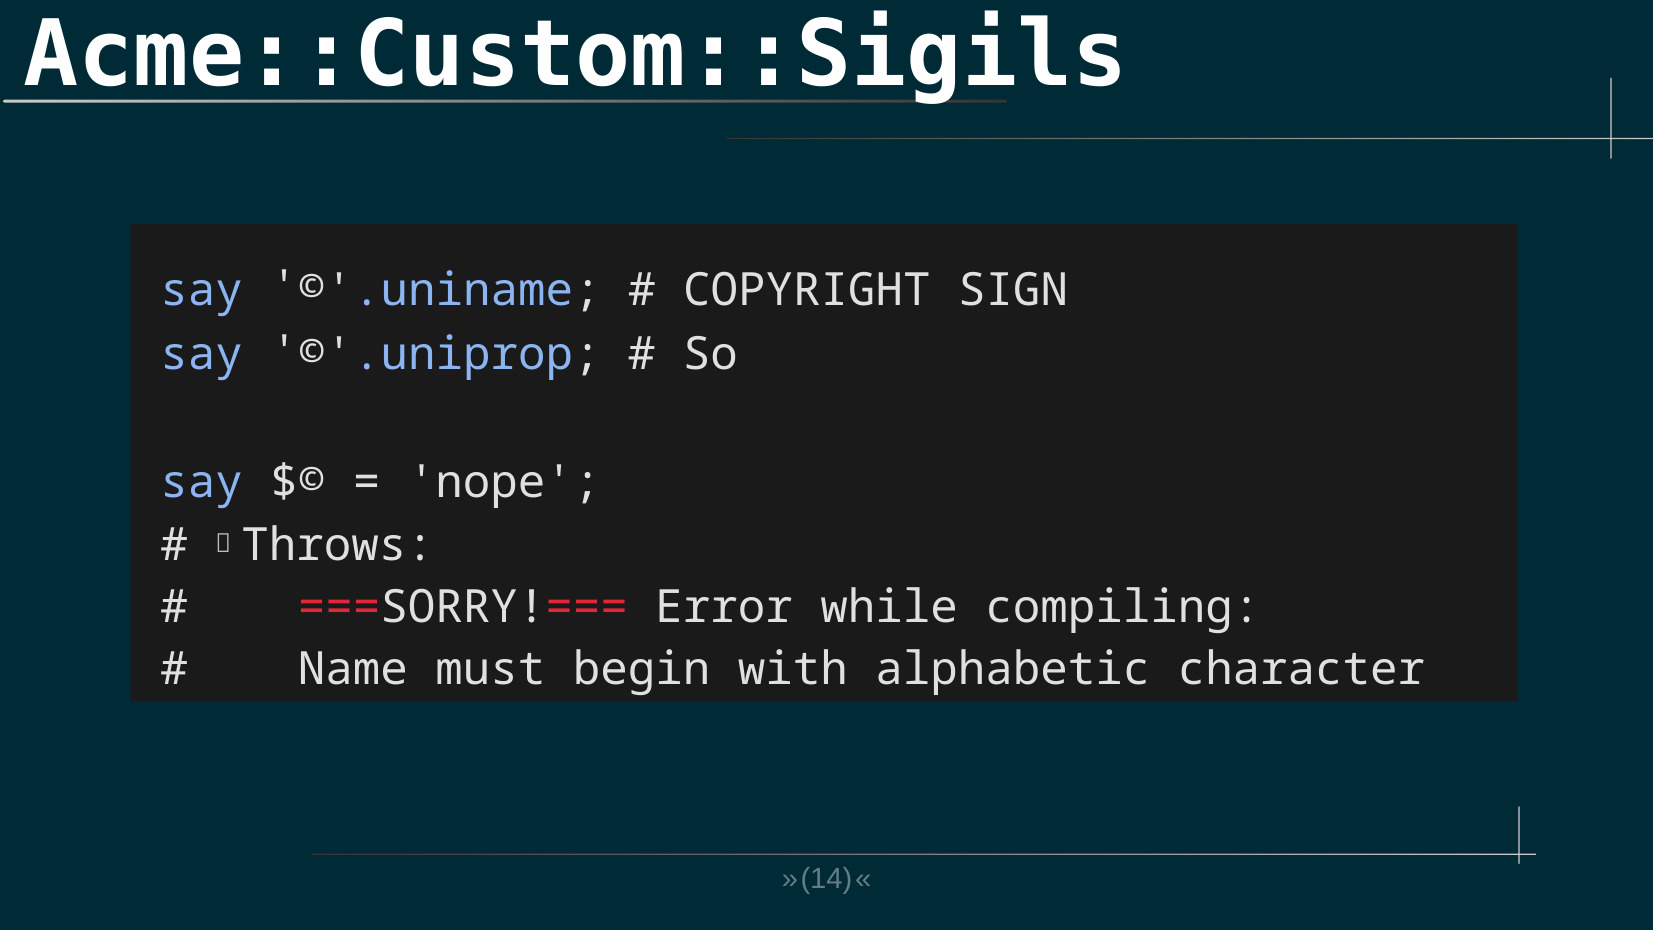

# Acme::Custom::Sigils
say '©'.uniname; # COPYRIGHT SIGN
say '©'.uniprop; # So
say $© = 'nope';
# ❌ Throws:
# ===SORRY!=== Error while compiling:
# Name must begin with alphabetic character